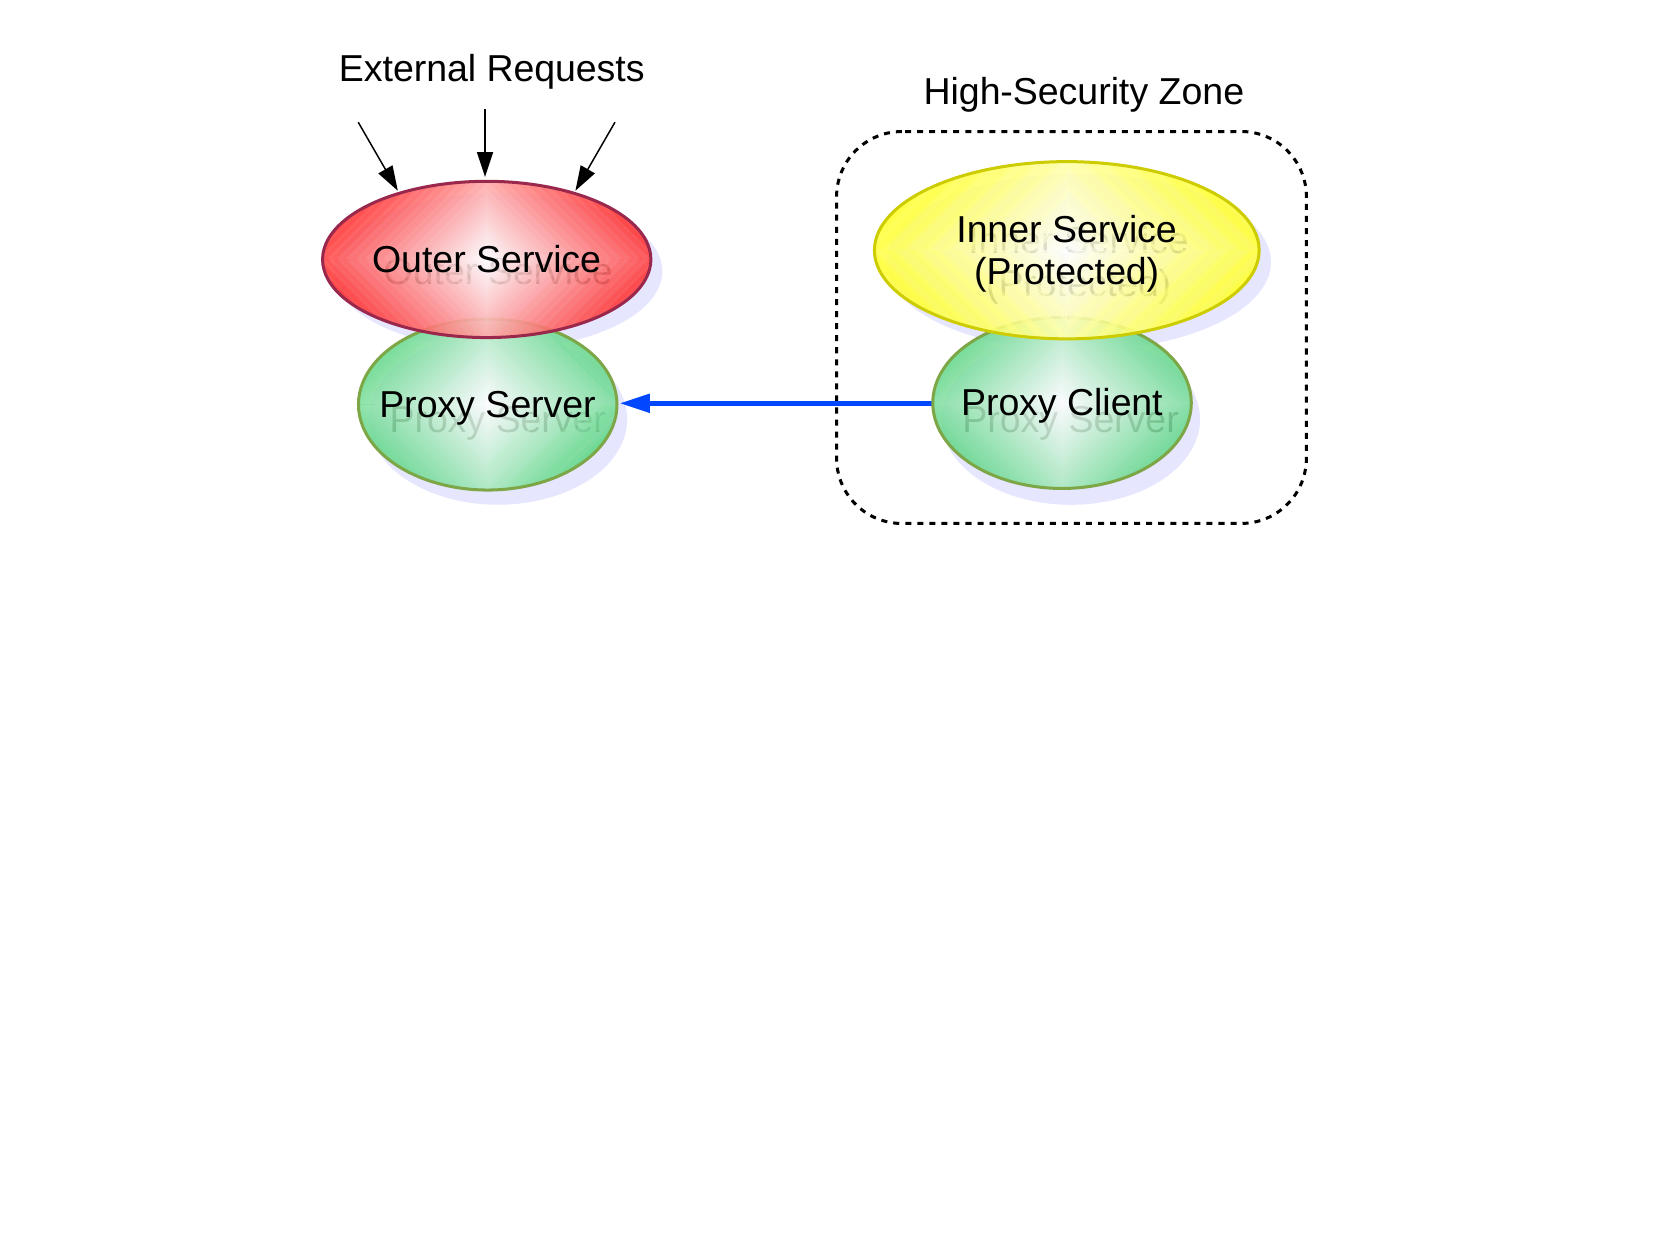

External Requests
High-Security Zone
Inner Service
(Protected)
Inner Service
(Protected)
Outer Service
Outer Service
Proxy Client
Proxy Server
Proxy Server
Proxy Server